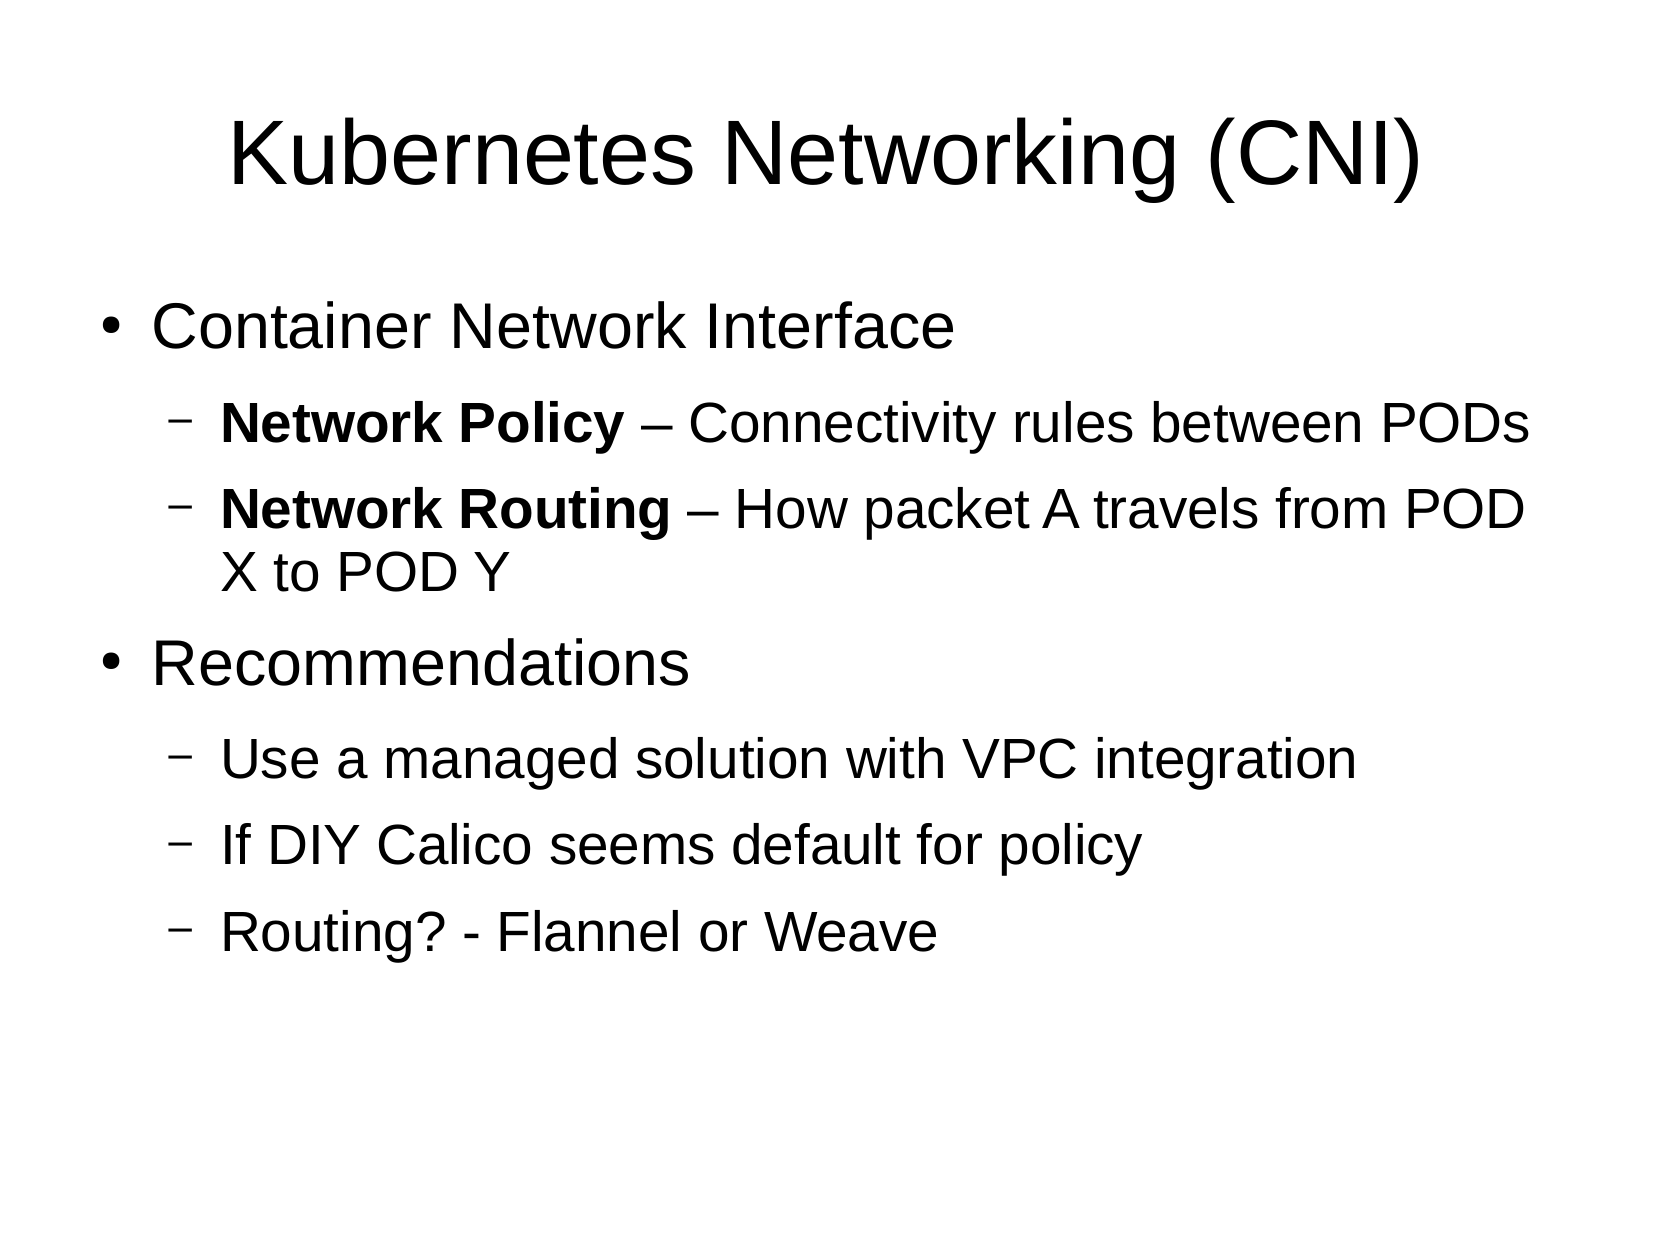

# Kubernetes Networking (CNI)
Container Network Interface
Network Policy – Connectivity rules between PODs
Network Routing – How packet A travels from POD X to POD Y
Recommendations
Use a managed solution with VPC integration
If DIY Calico seems default for policy
Routing? - Flannel or Weave